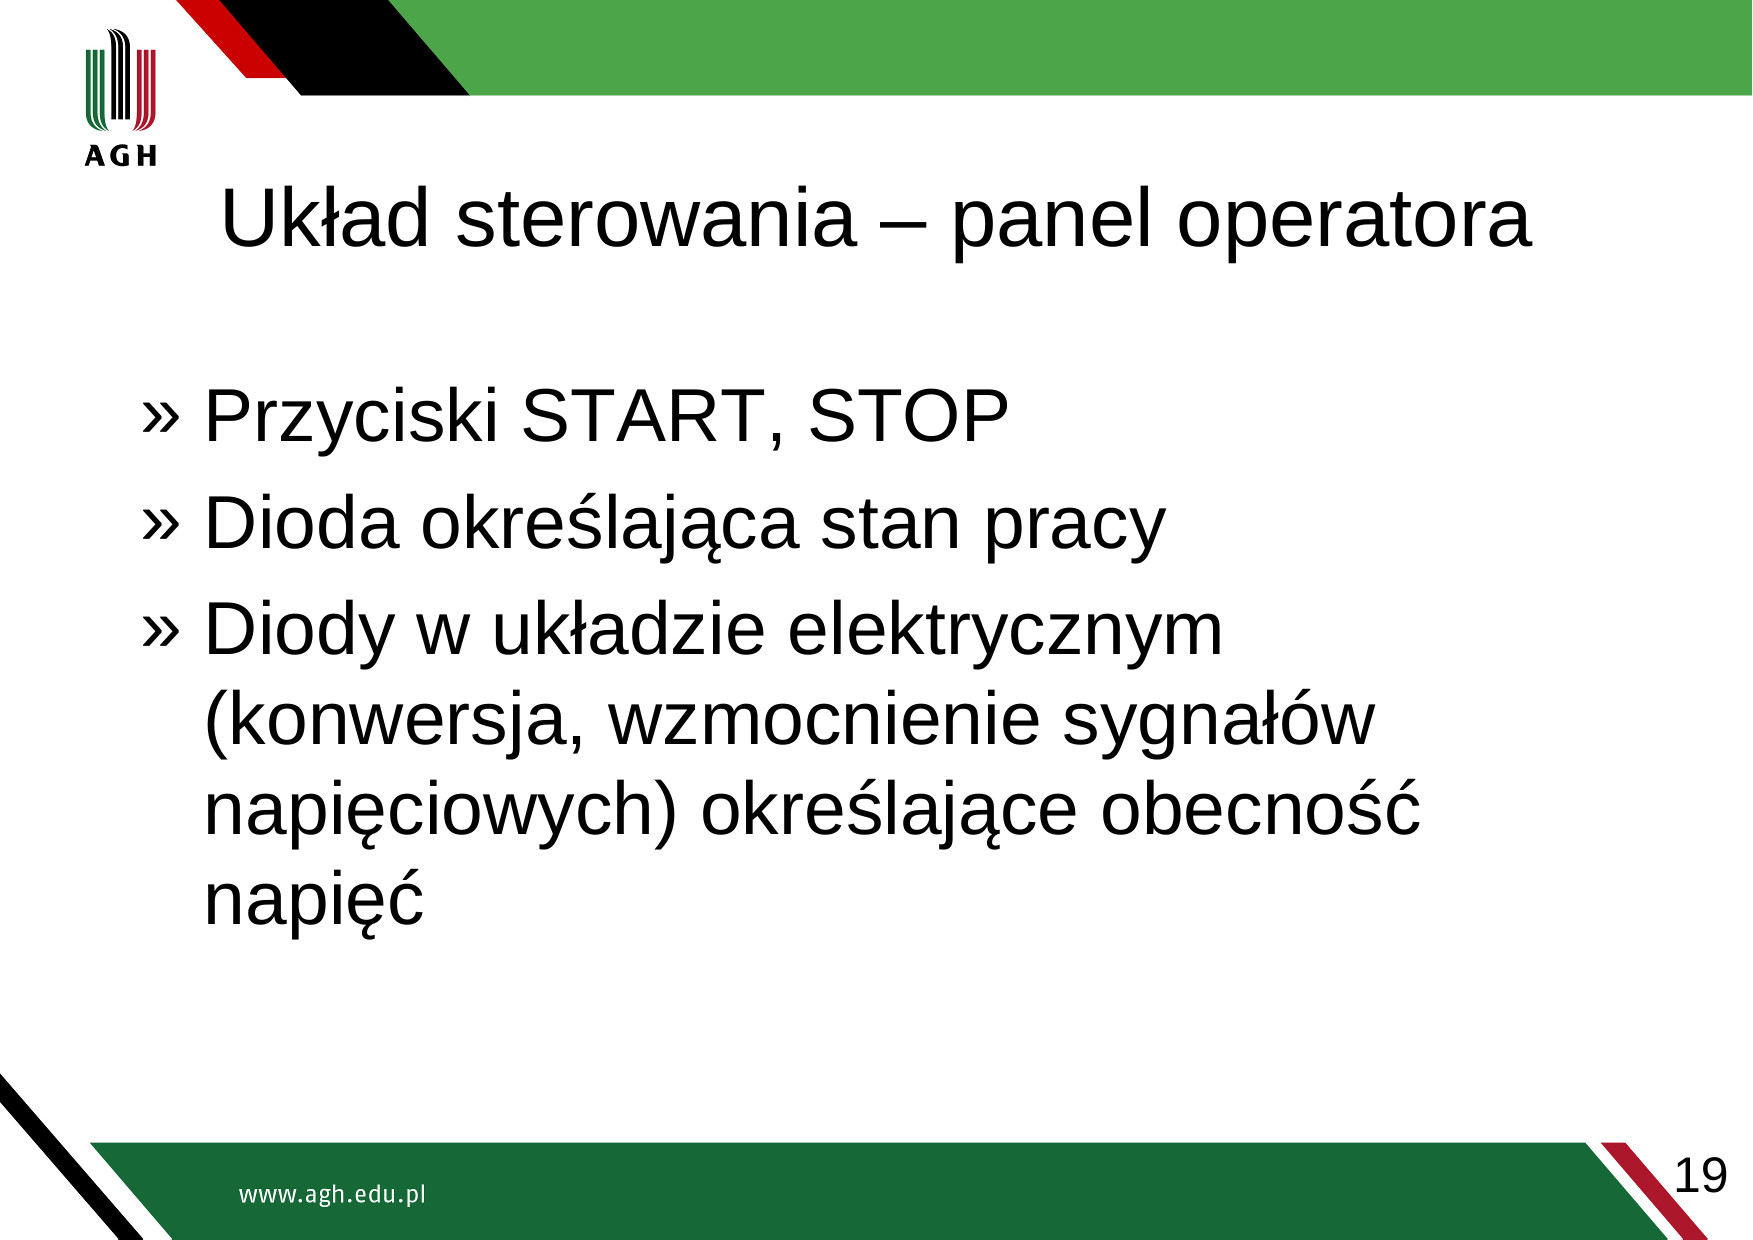

# Układ sterowania – panel operatora
Przyciski START, STOP
Dioda określająca stan pracy
Diody w układzie elektrycznym (konwersja, wzmocnienie sygnałów napięciowych) określające obecność napięć
19